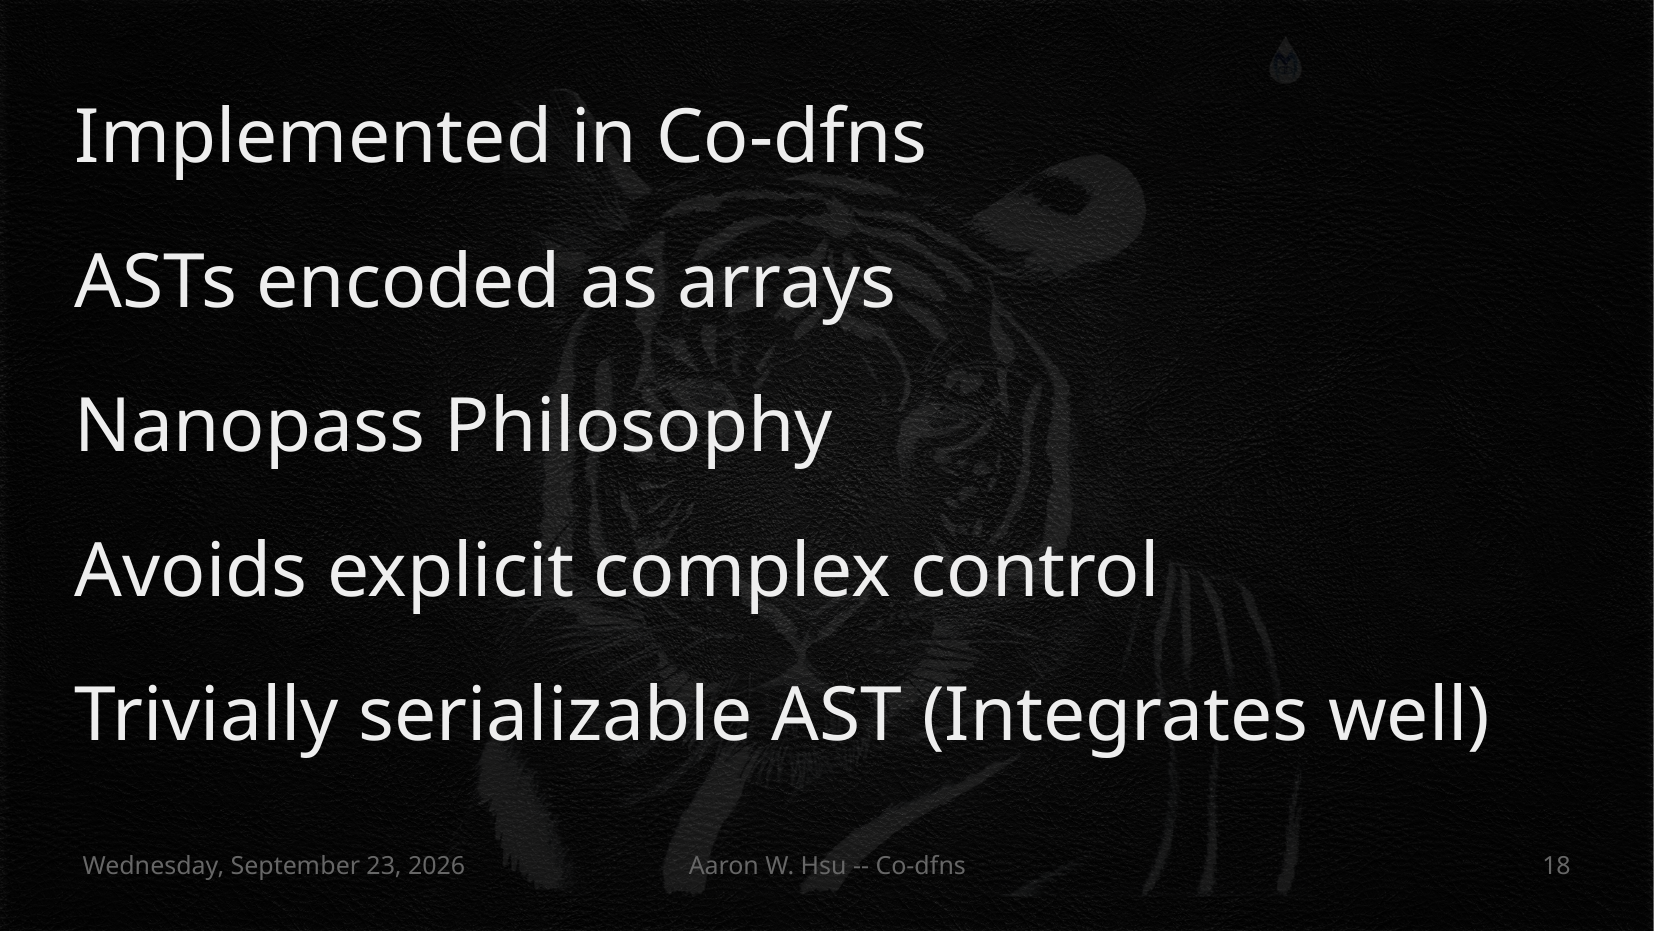

Implemented in Co-dfns
ASTs encoded as arrays
Nanopass Philosophy
Avoids explicit complex control
Trivially serializable AST (Integrates well)
Aaron W. Hsu -- Co-dfns
18